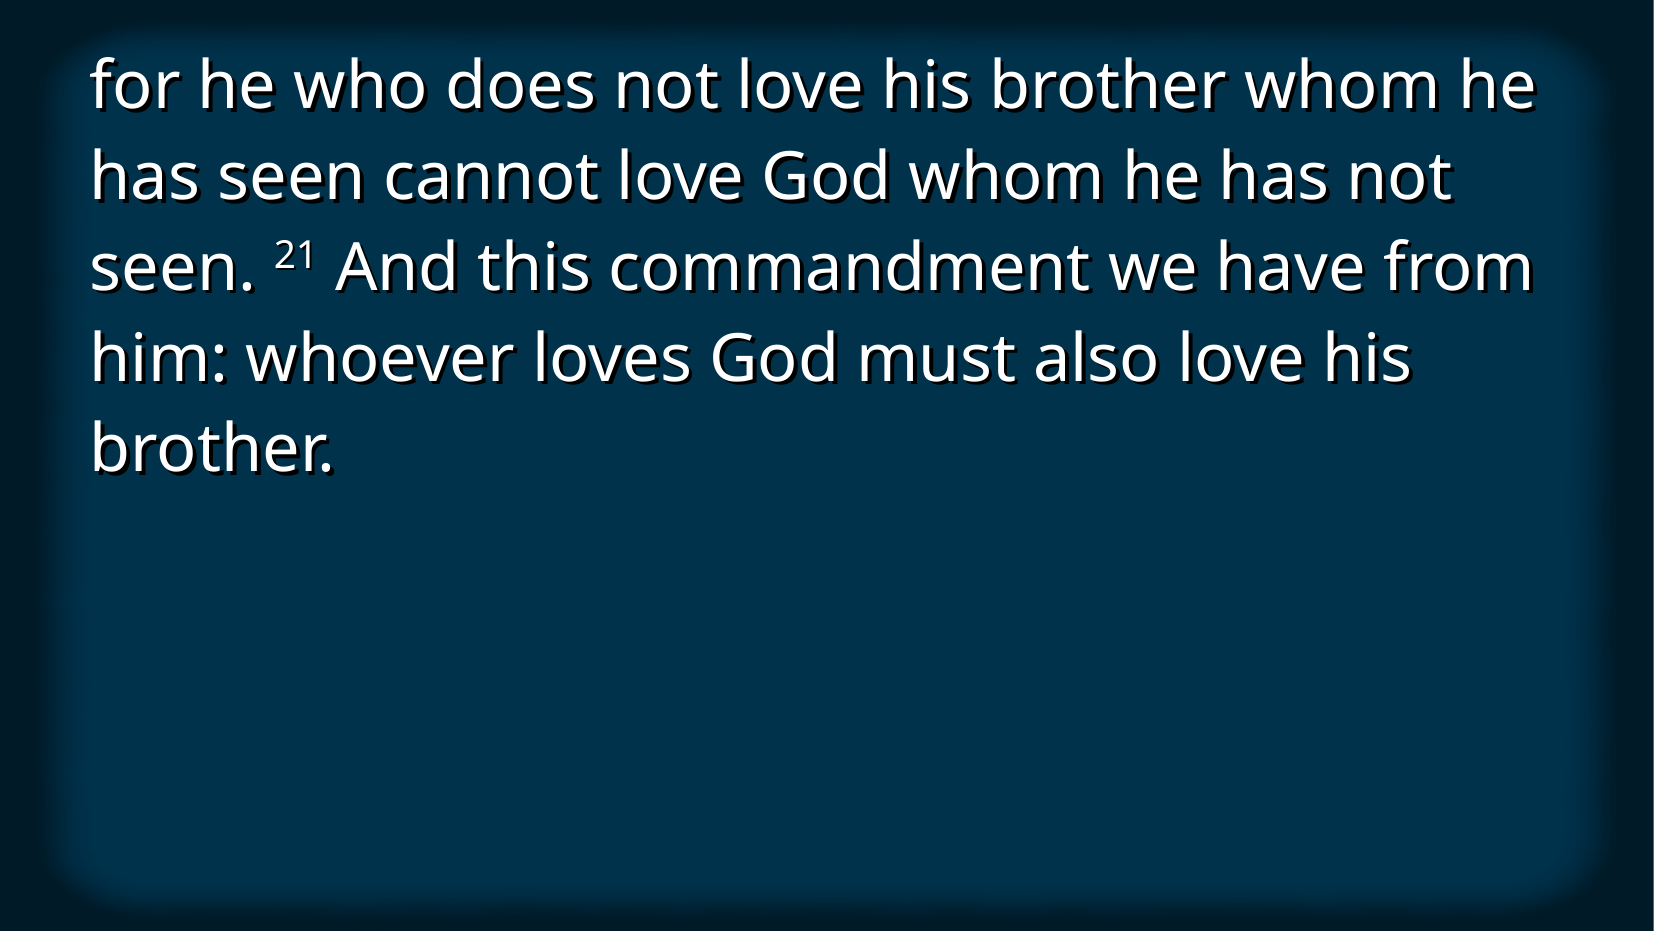

for he who does not love his brother whom he has seen cannot love God whom he has not seen. 21 And this commandment we have from him: whoever loves God must also love his brother.